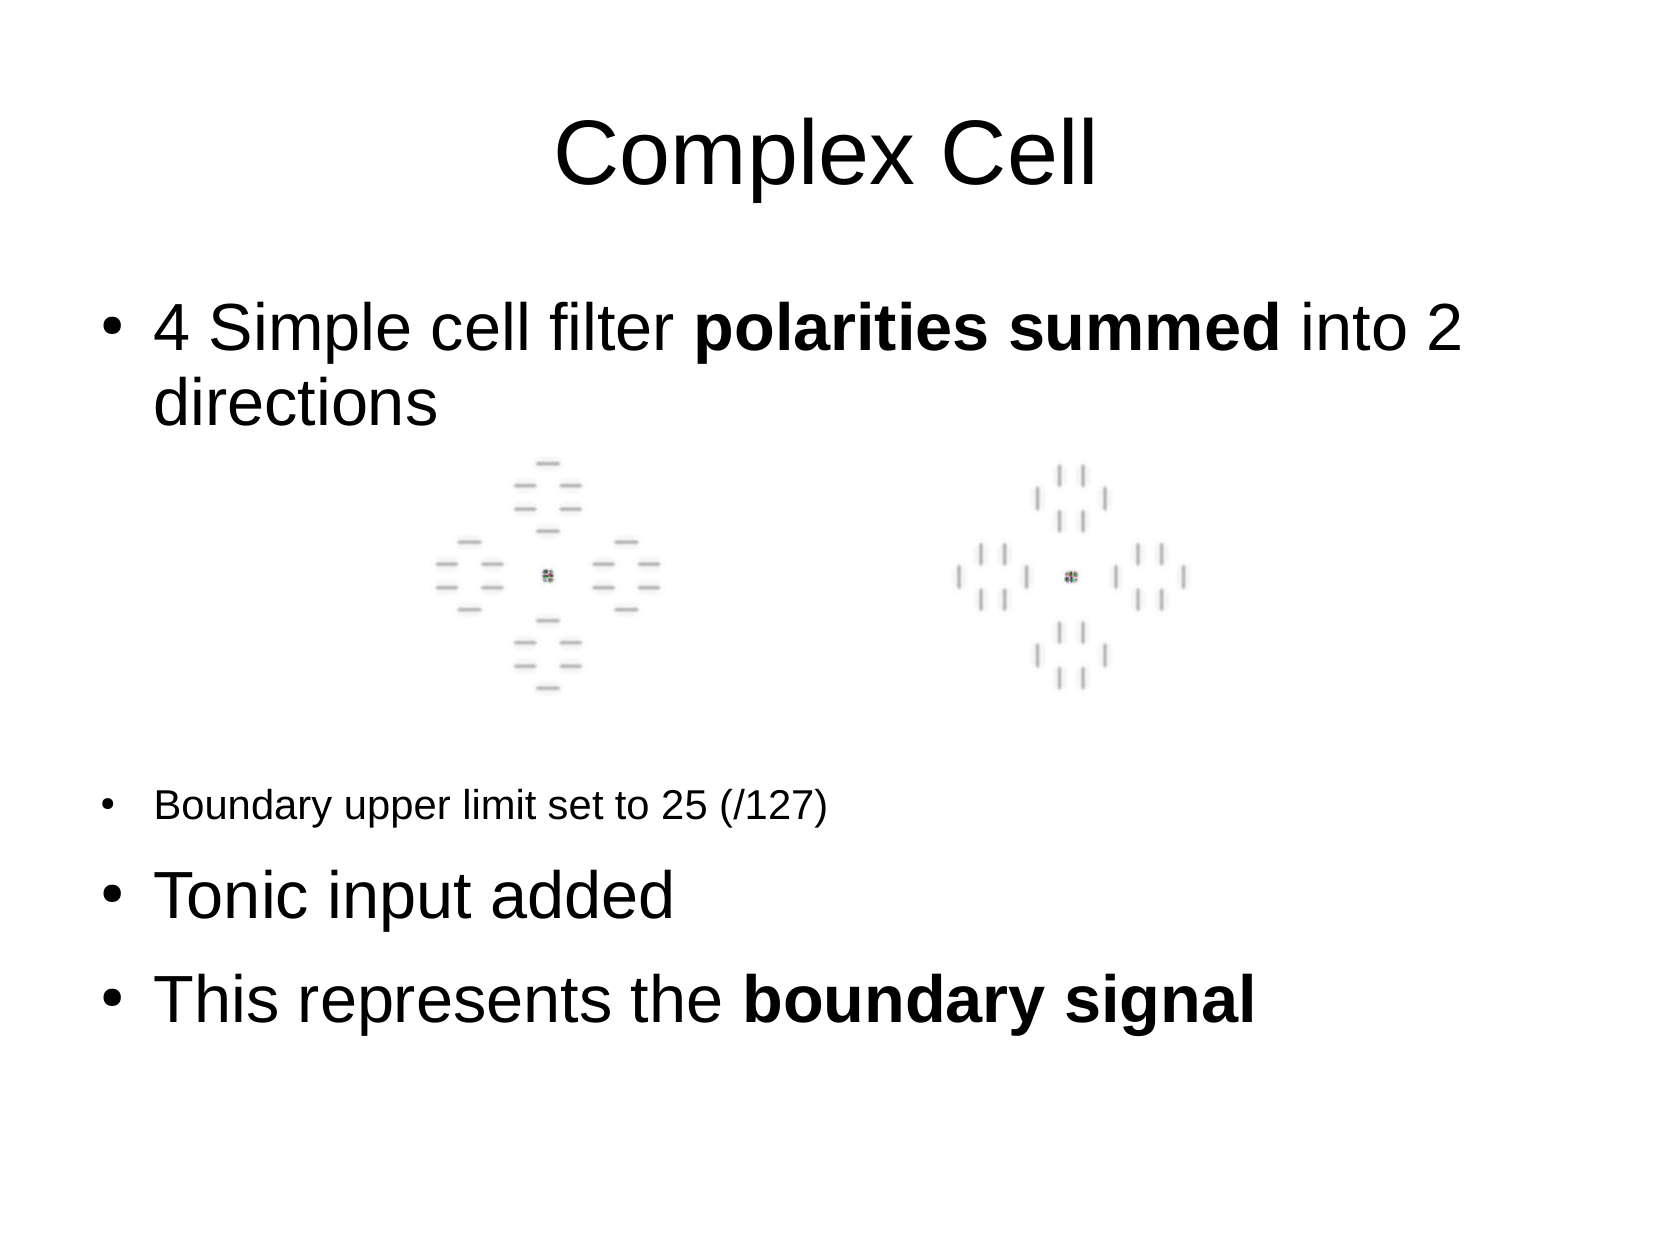

# Complex Cell
4 Simple cell filter polarities summed into 2 directions
Boundary upper limit set to 25 (/127)
Tonic input added
This represents the boundary signal